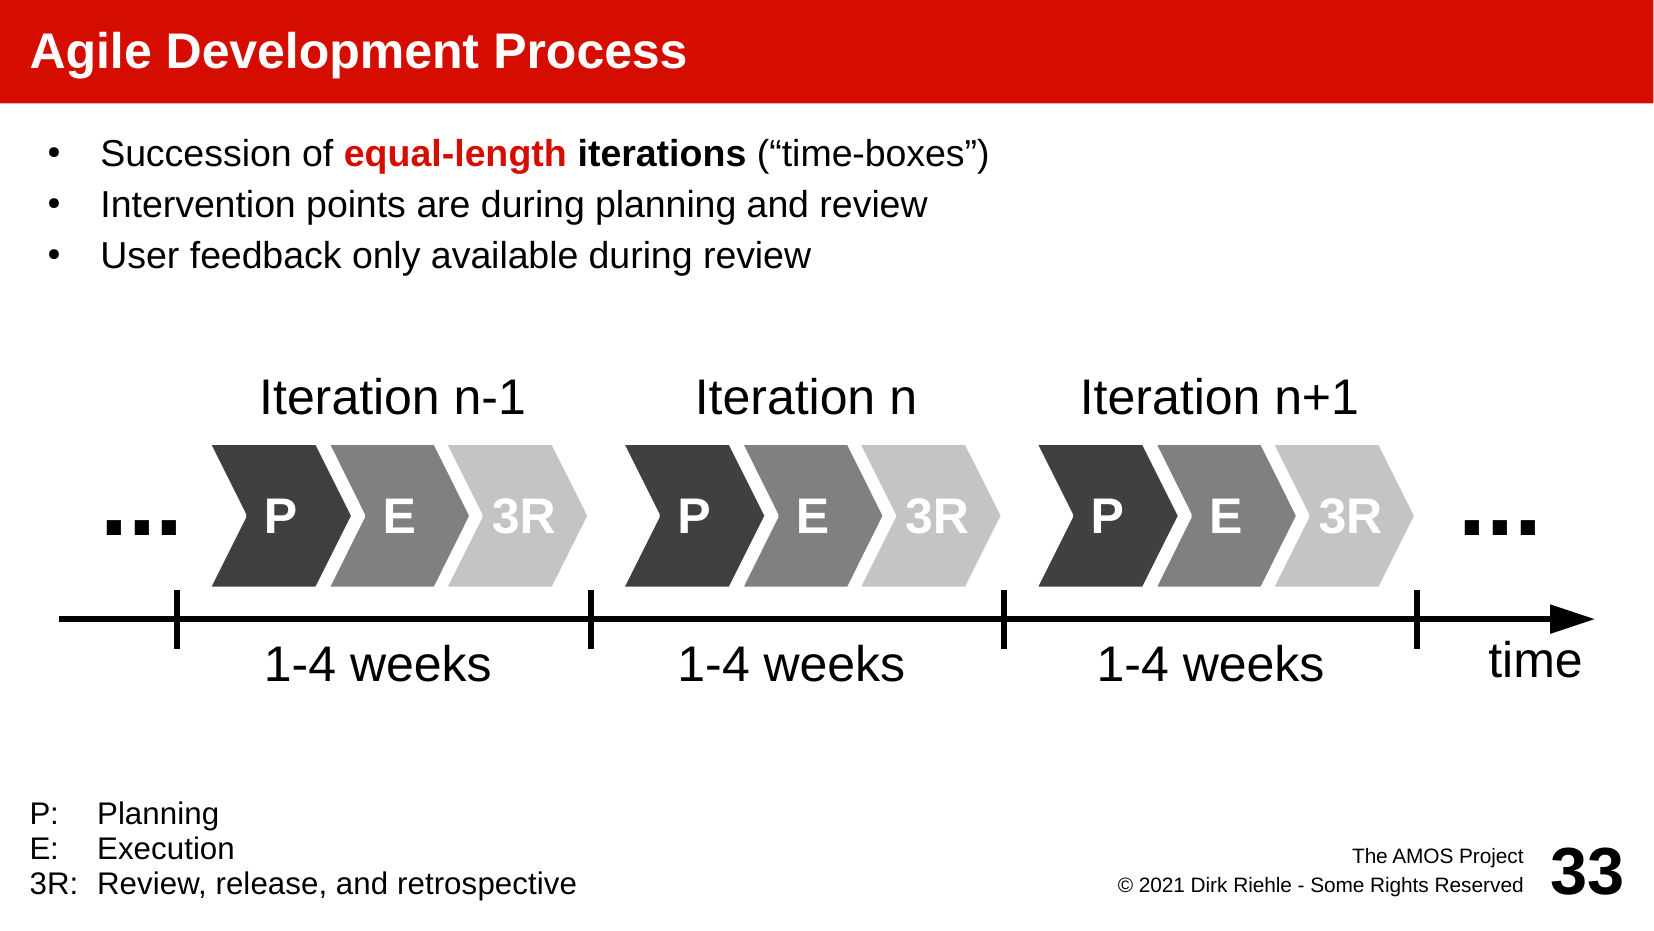

# Agile Development Process
Succession of equal-length iterations (“time-boxes”)
Intervention points are during planning and review
User feedback only available during review
Iteration n-1
Iteration n
Iteration n+1
...
...
P
E
 3R
P
E
 3R
P
E
 3R
1-4 weeks
1-4 weeks
1-4 weeks
time
P:	 Planning
E:	 Execution
3R:	 Review, release, and retrospective
The AMOS Project
33
© 2021 Dirk Riehle - Some Rights Reserved